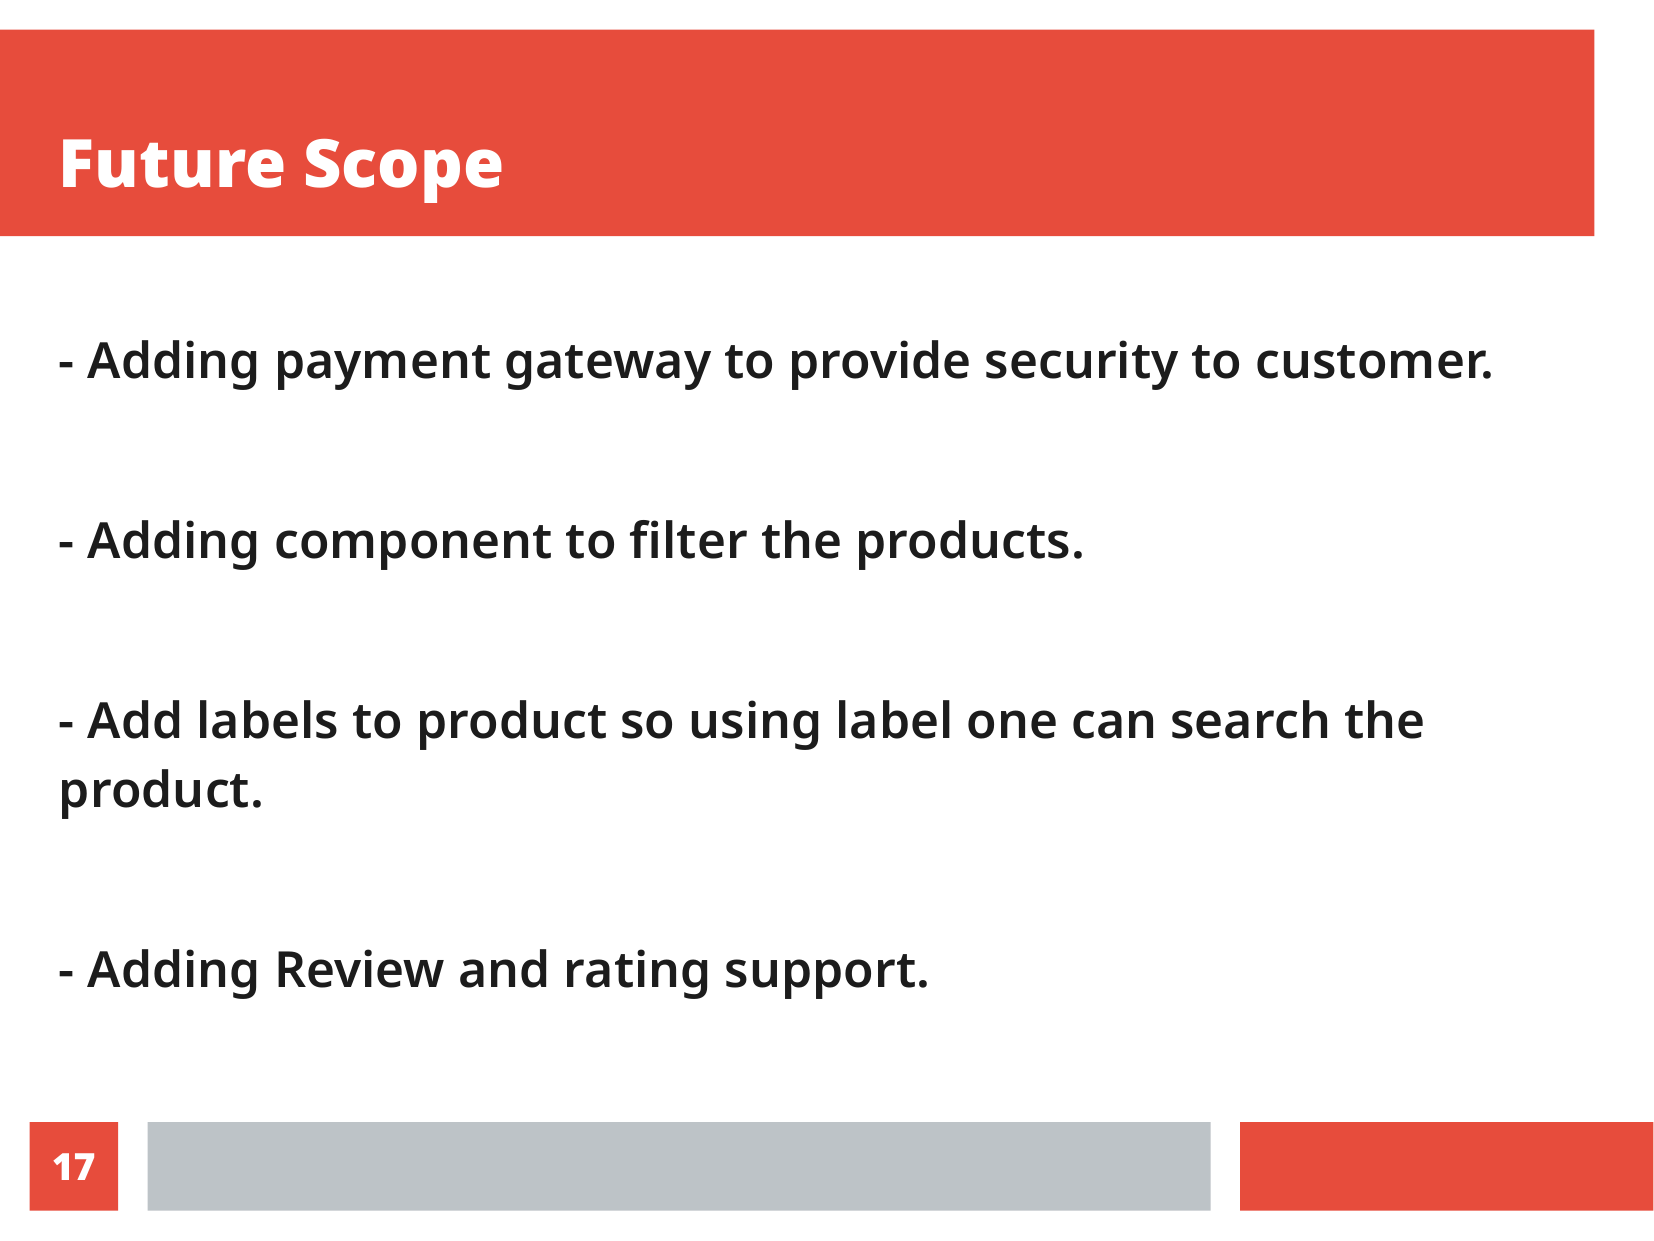

# Future Scope
- Adding payment gateway to provide security to customer.
- Adding component to filter the products.
- Add labels to product so using label one can search the product.
- Adding Review and rating support.
17